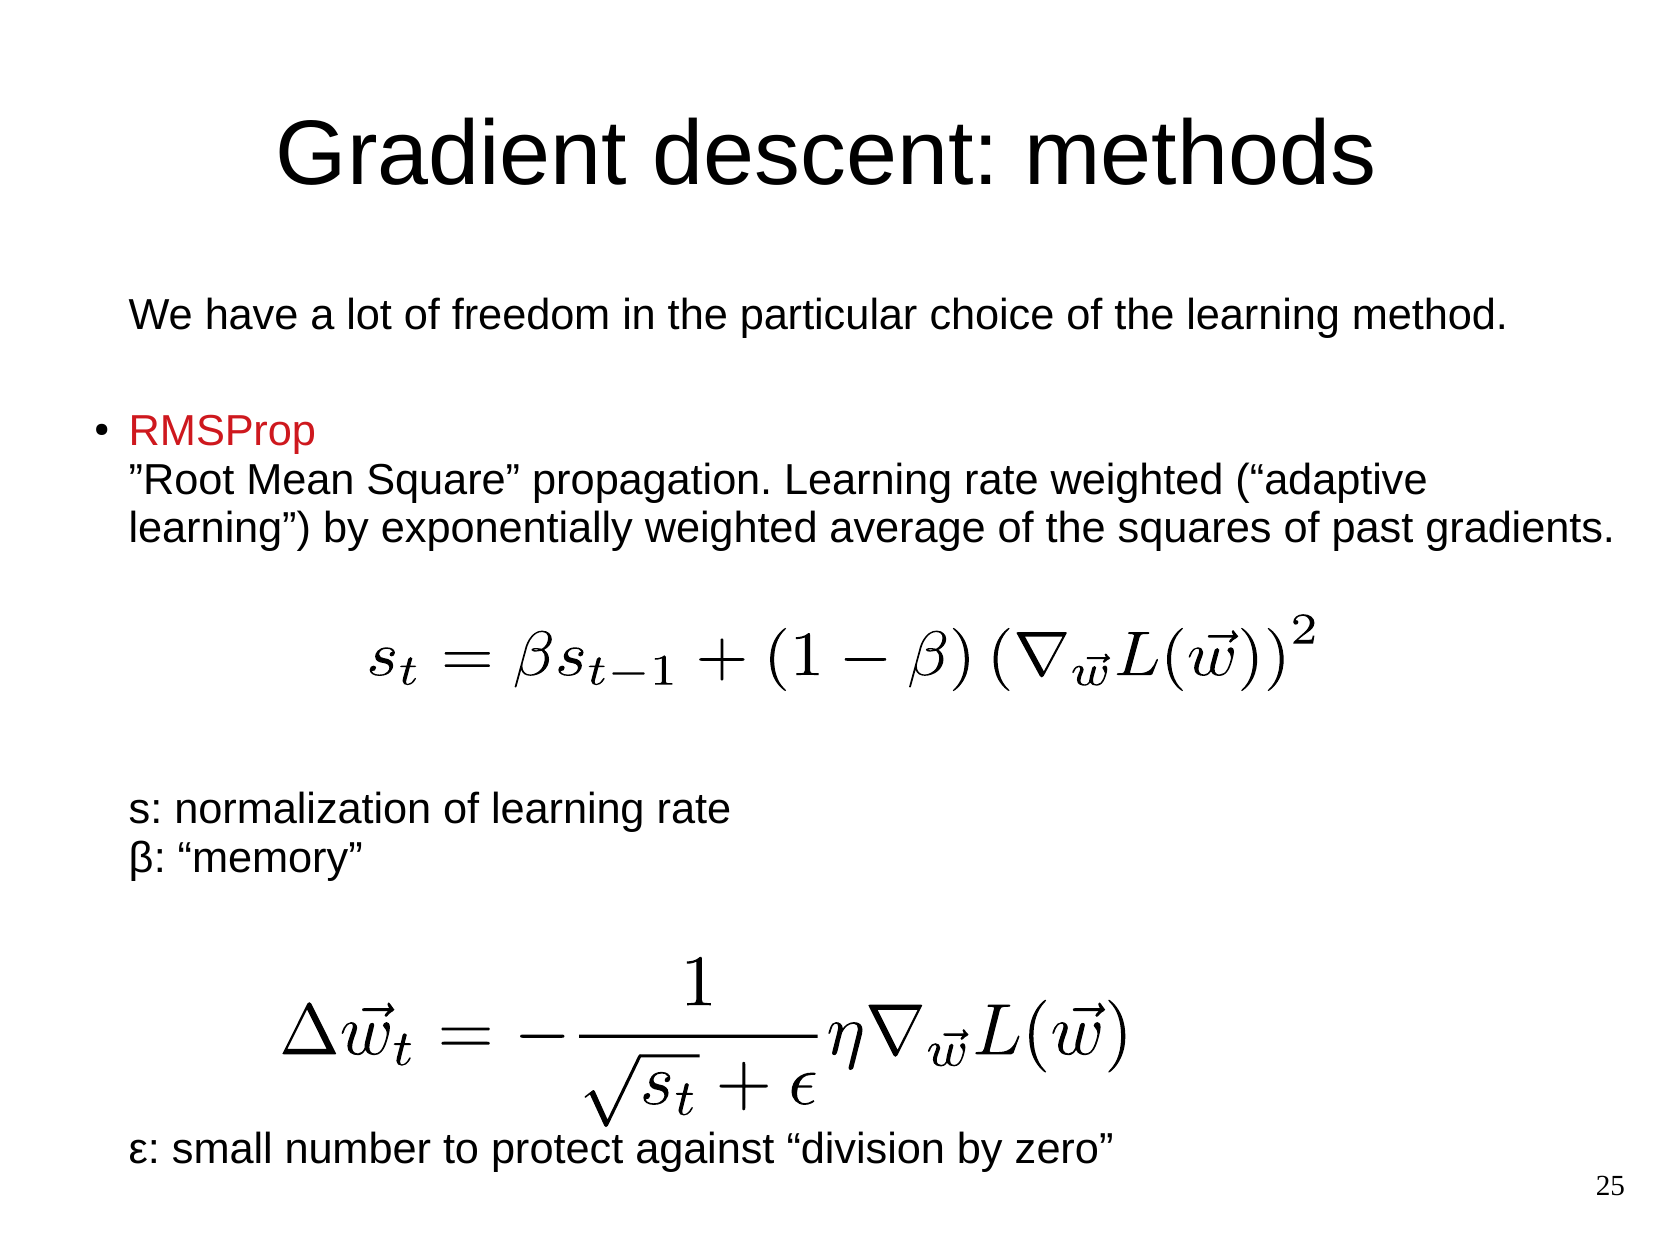

# Gradient descent: methods
We have a lot of freedom in the particular choice of the learning method.
RMSProp
”Root Mean Square” propagation. Learning rate weighted (“adaptive learning”) by exponentially weighted average of the squares of past gradients.
s: normalization of learning rate
β: “memory”
ε: small number to protect against “division by zero”
25